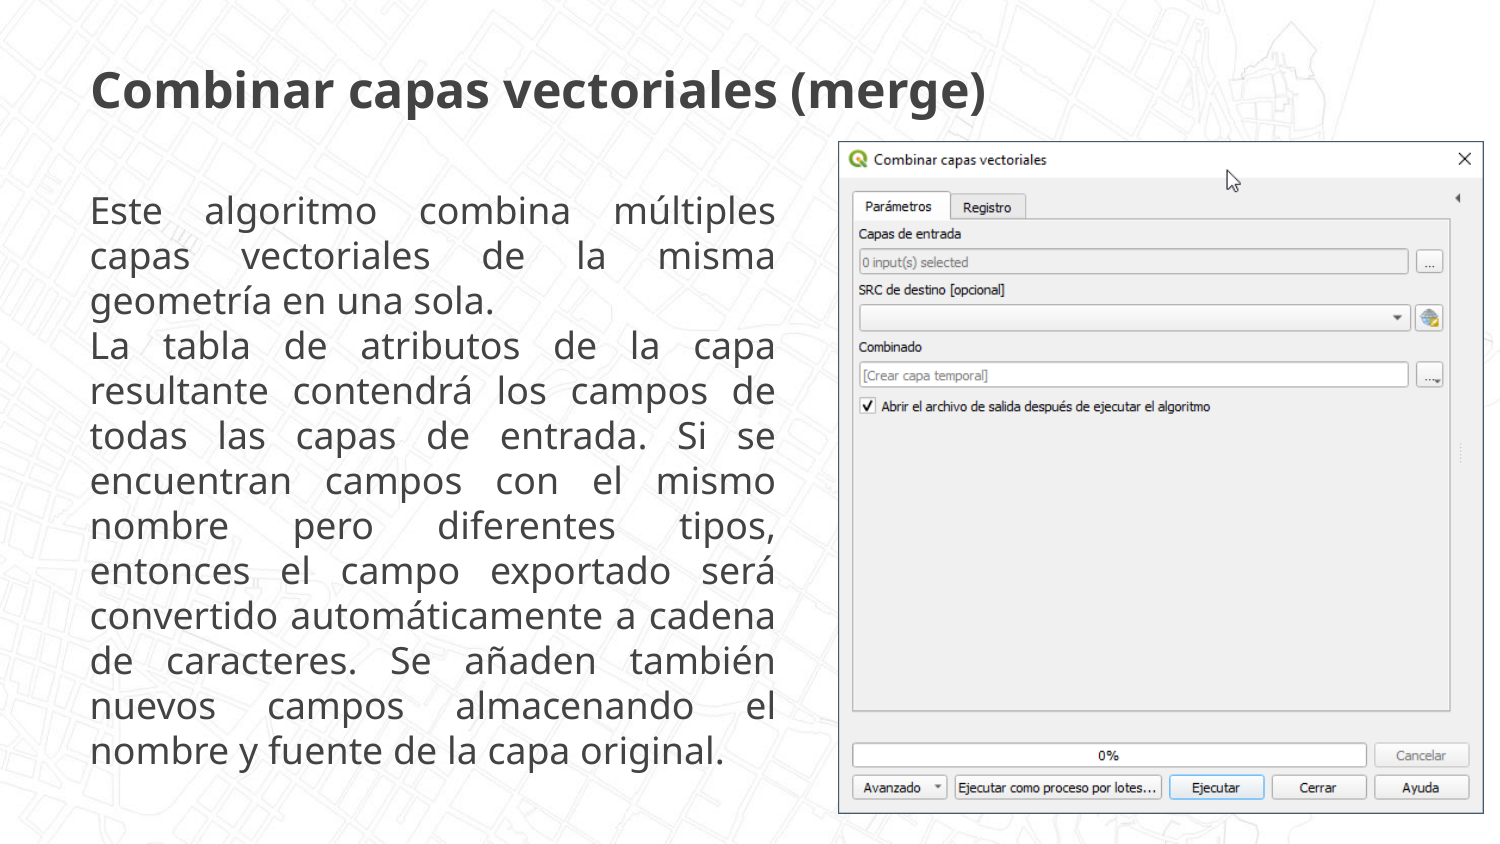

Combinar capas vectoriales (merge)
Este algoritmo combina múltiples capas vectoriales de la misma geometría en una sola.
La tabla de atributos de la capa resultante contendrá los campos de todas las capas de entrada. Si se encuentran campos con el mismo nombre pero diferentes tipos, entonces el campo exportado será convertido automáticamente a cadena de caracteres. Se añaden también nuevos campos almacenando el nombre y fuente de la capa original.